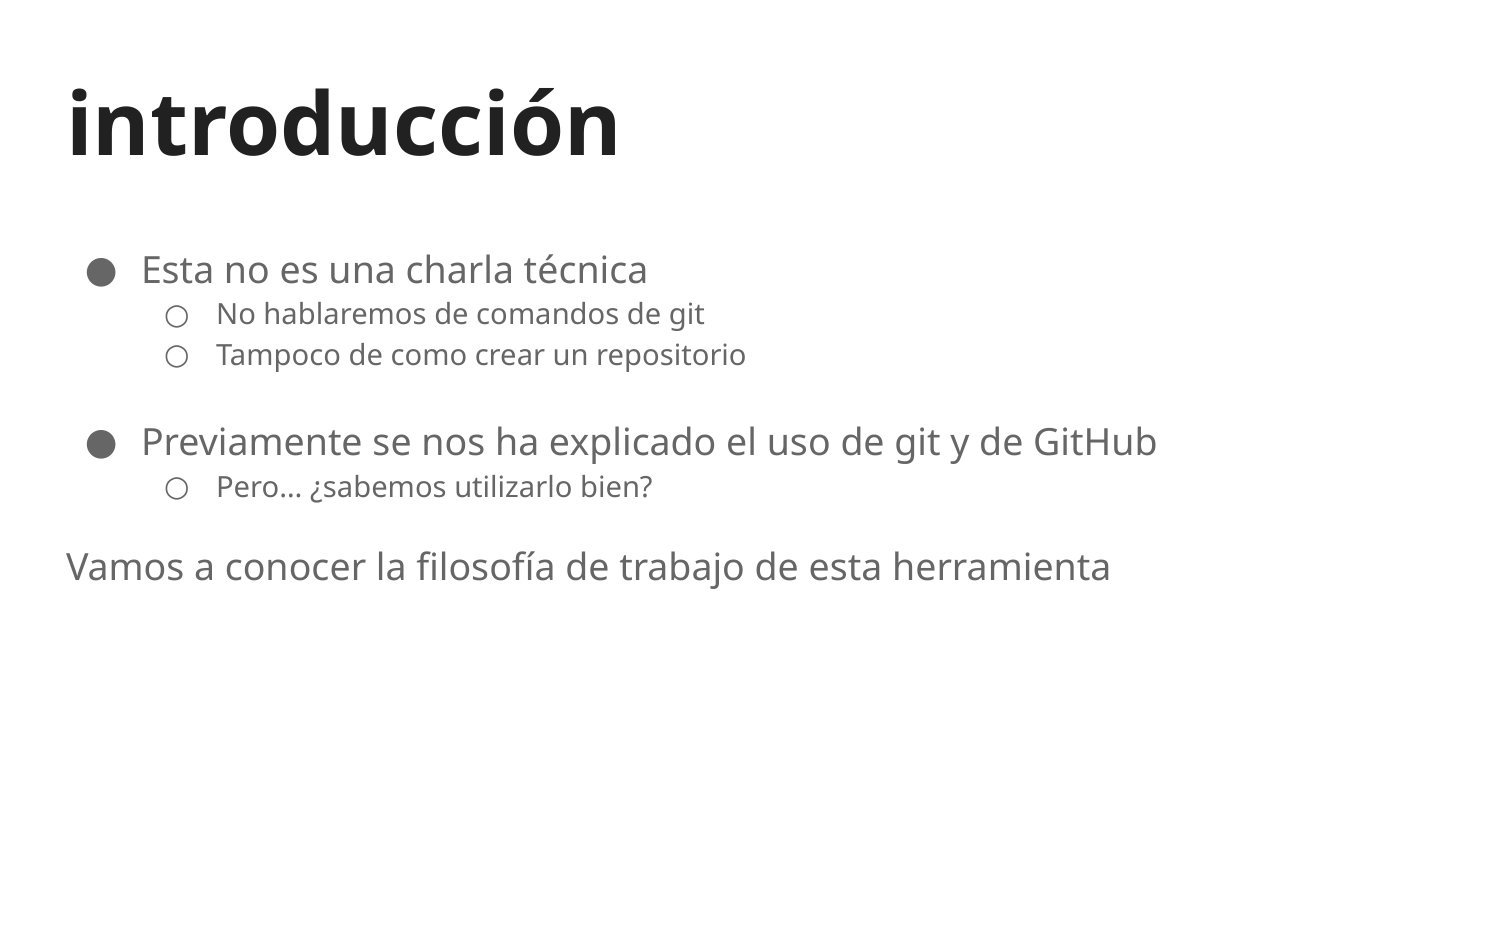

# introducción
Esta no es una charla técnica
No hablaremos de comandos de git
Tampoco de como crear un repositorio
Previamente se nos ha explicado el uso de git y de GitHub
Pero… ¿sabemos utilizarlo bien?
Vamos a conocer la filosofía de trabajo de esta herramienta